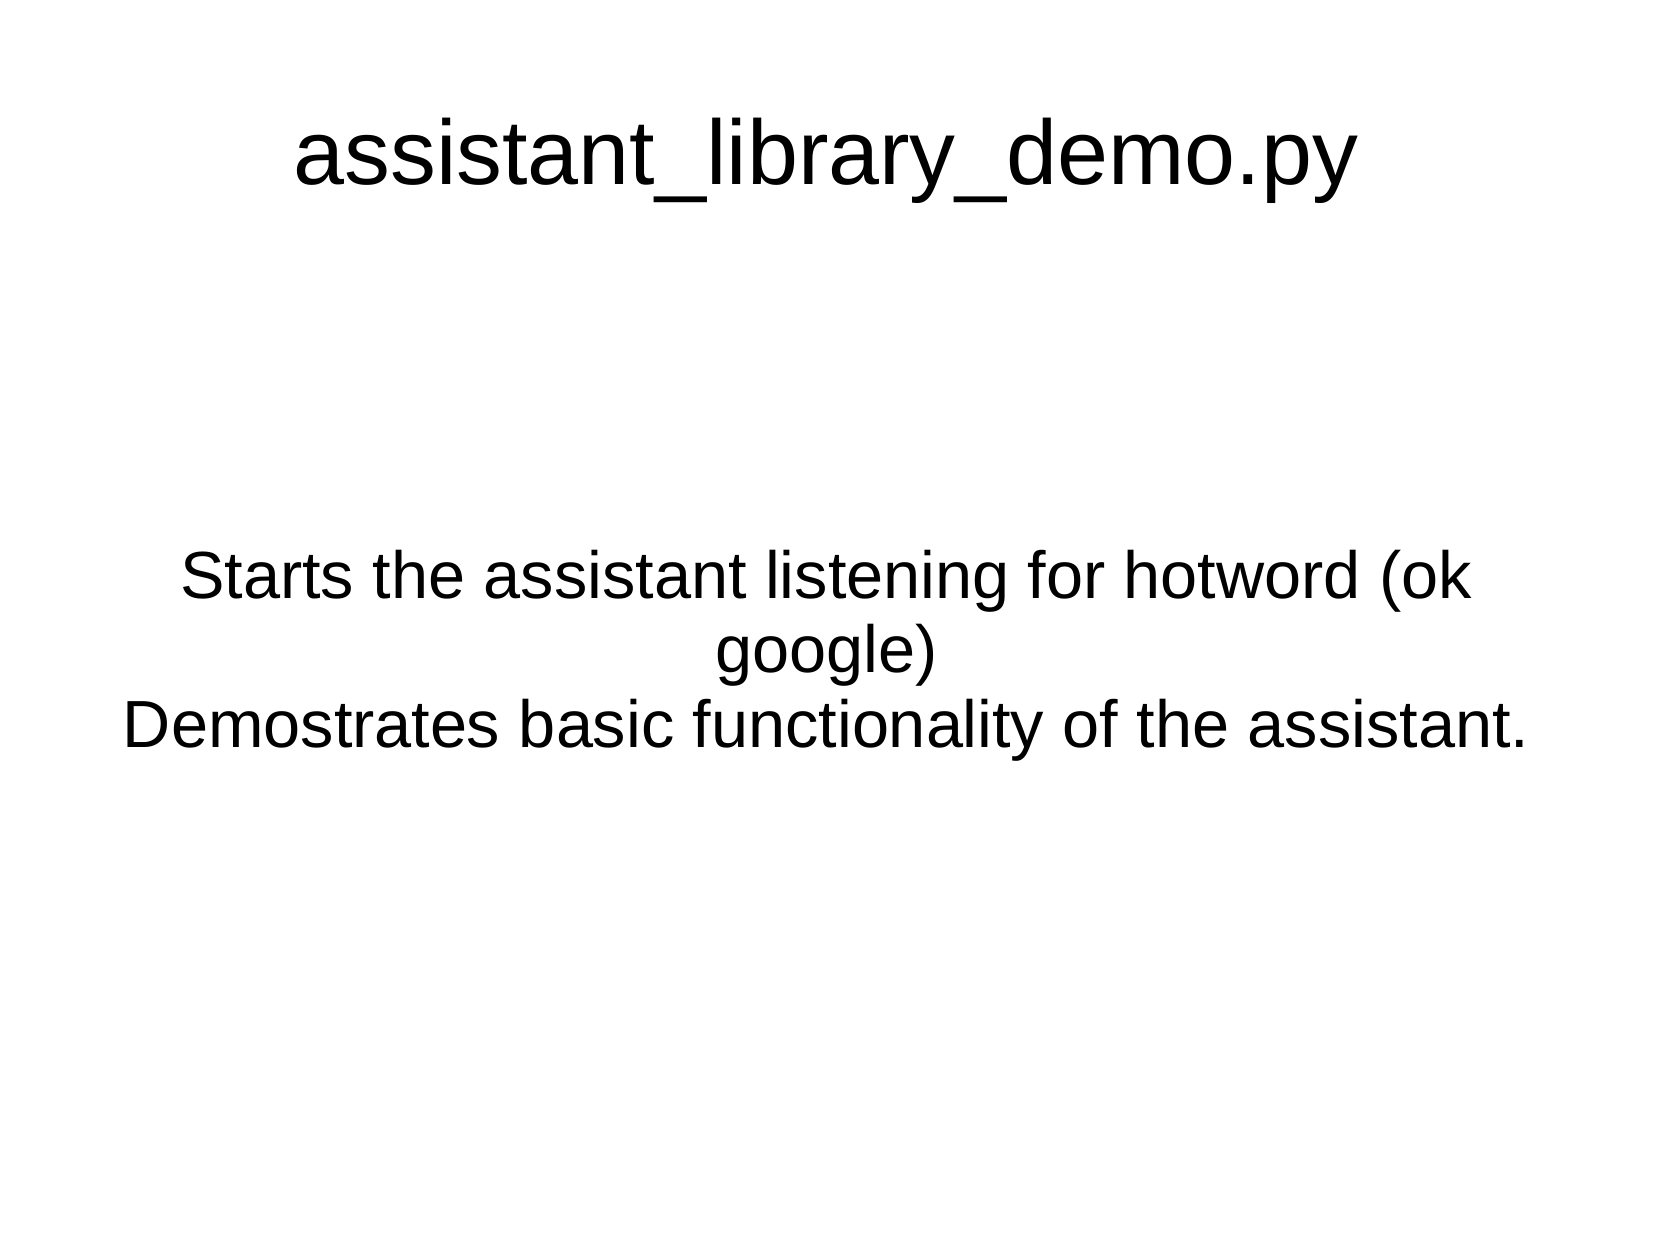

# assistant_library_demo.py
Starts the assistant listening for hotword (ok google)
Demostrates basic functionality of the assistant.